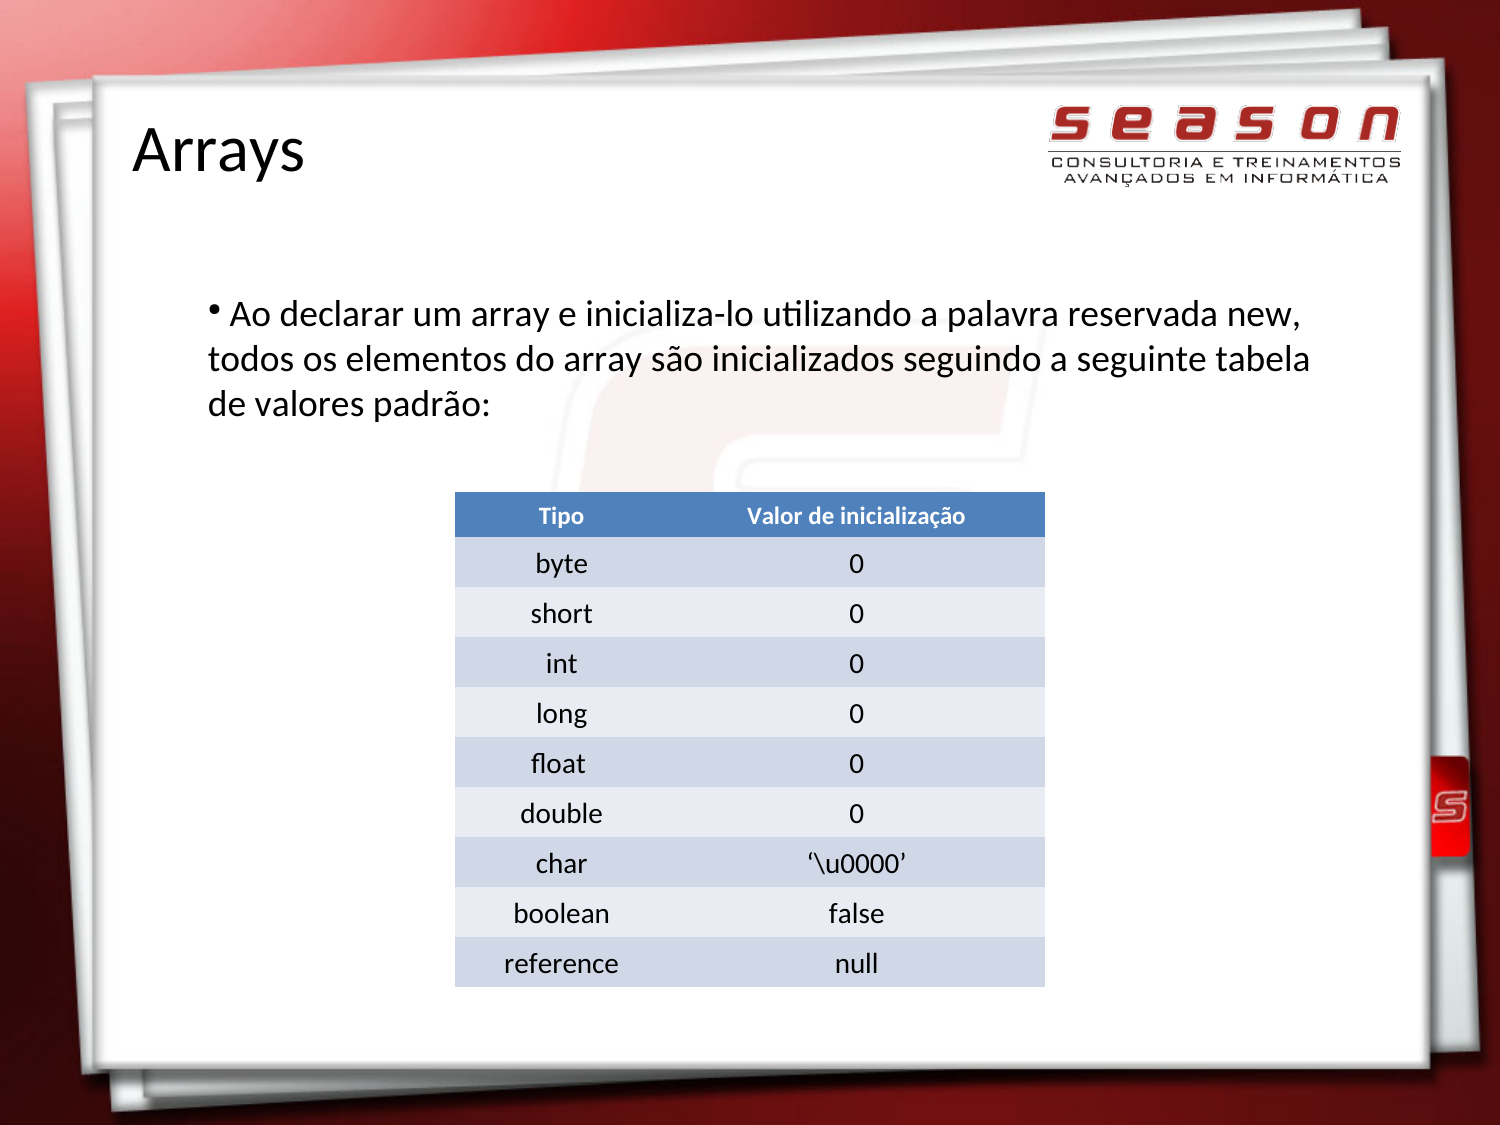

# Arrays
 Ao declarar um array e inicializa-lo utilizando a palavra reservada new, todos os elementos do array são inicializados seguindo a seguinte tabela de valores padrão:
| Tipo | Valor de inicialização |
| --- | --- |
| byte | 0 |
| short | 0 |
| int | 0 |
| long | 0 |
| float | 0 |
| double | 0 |
| char | ‘\u0000’ |
| boolean | false |
| reference | null |